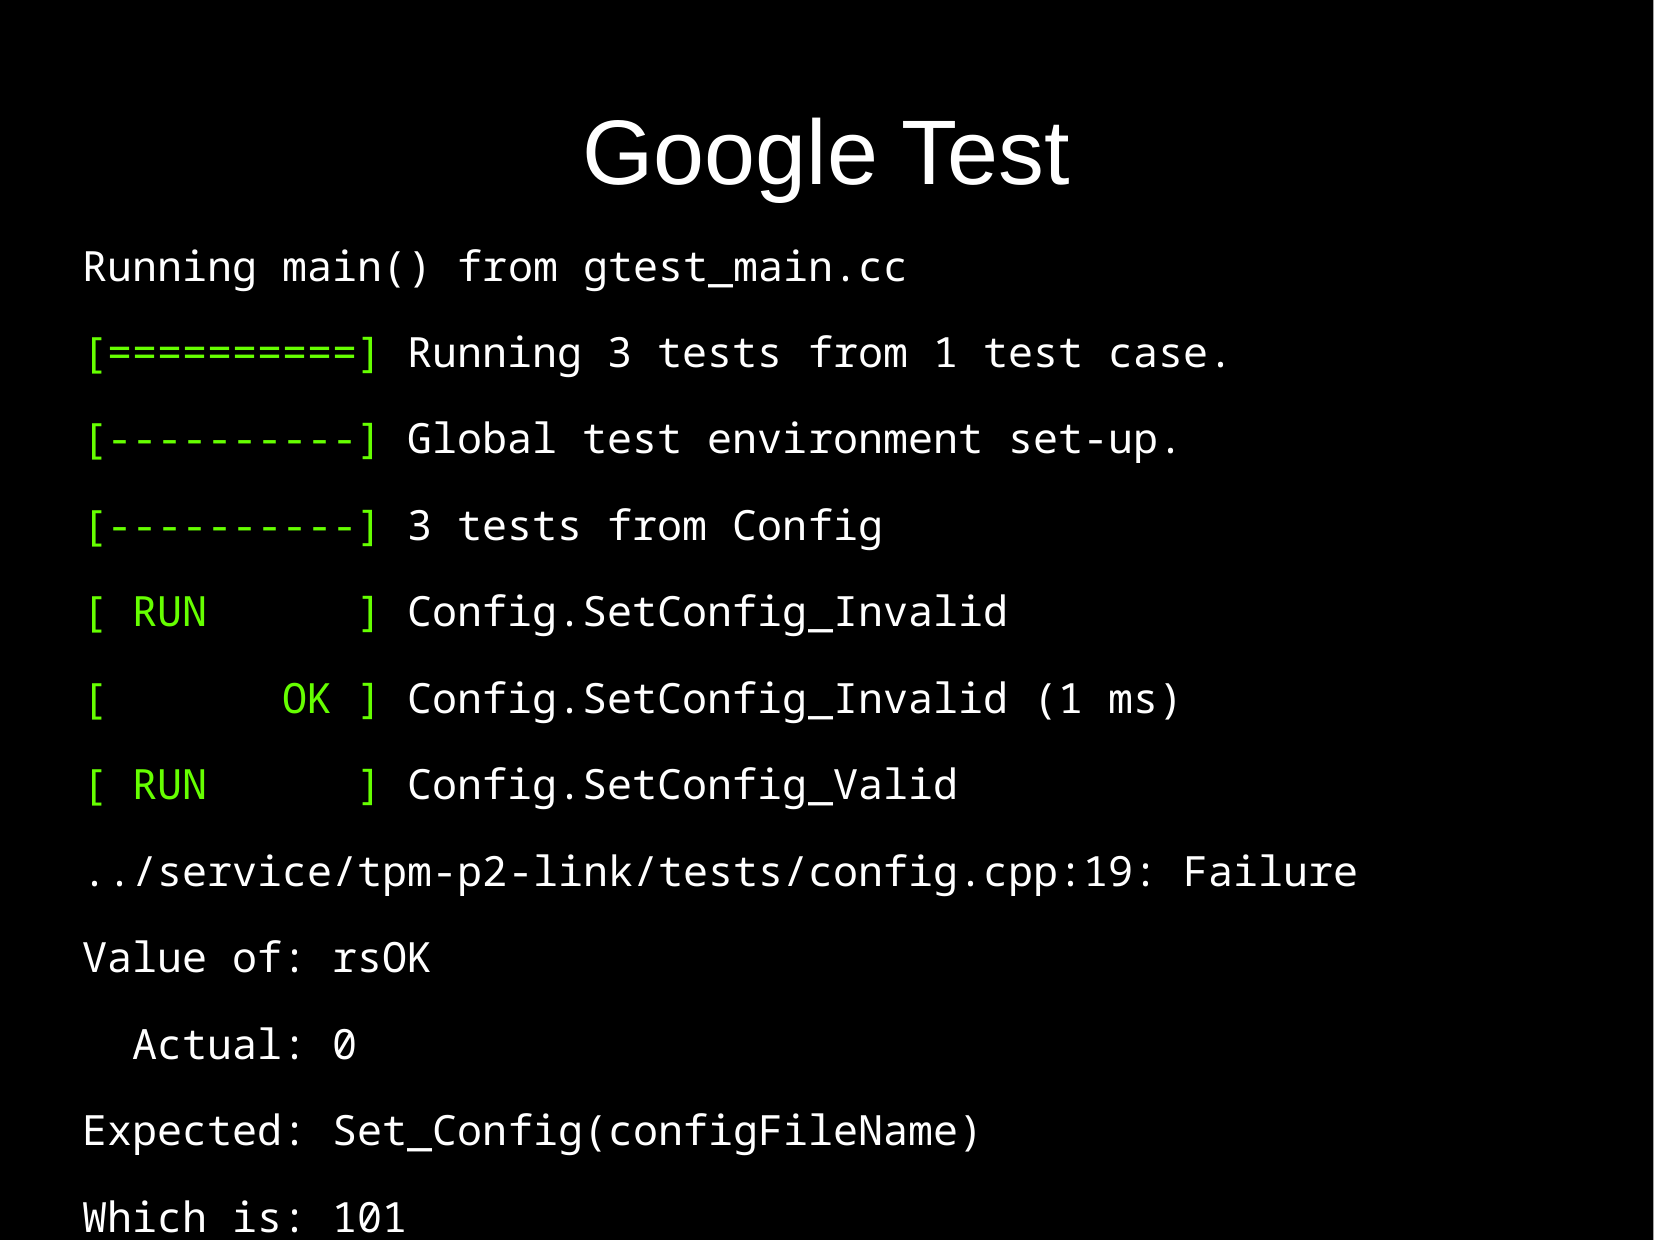

# Google Test
Running main() from gtest_main.cc
[==========] Running 3 tests from 1 test case.
[----------] Global test environment set-up.
[----------] 3 tests from Config
[ RUN ] Config.SetConfig_Invalid
[ OK ] Config.SetConfig_Invalid (1 ms)
[ RUN ] Config.SetConfig_Valid
../service/tpm-p2-link/tests/config.cpp:19: Failure
Value of: rsOK
 Actual: 0
Expected: Set_Config(configFileName)
Which is: 101
[ FAILED ] Config.SetConfig_Valid (1 ms)